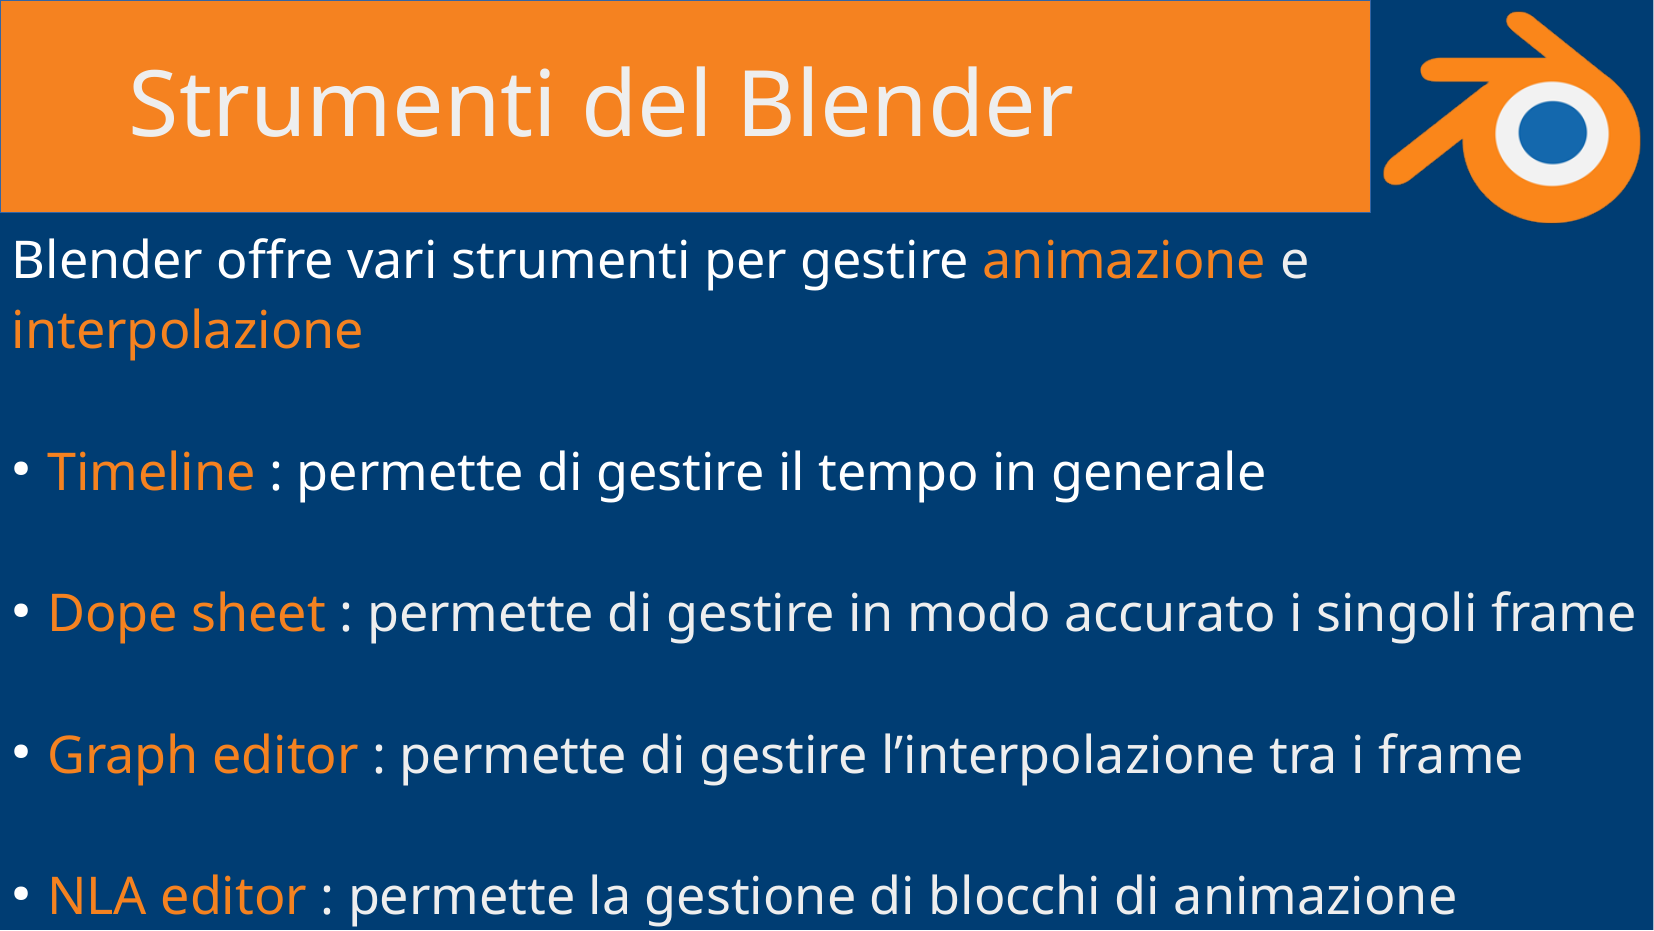

# Strumenti del Blender
Blender offre vari strumenti per gestire animazione e interpolazione
Timeline : permette di gestire il tempo in generale
Dope sheet : permette di gestire in modo accurato i singoli frame
Graph editor : permette di gestire l’interpolazione tra i frame
NLA editor : permette la gestione di blocchi di animazione